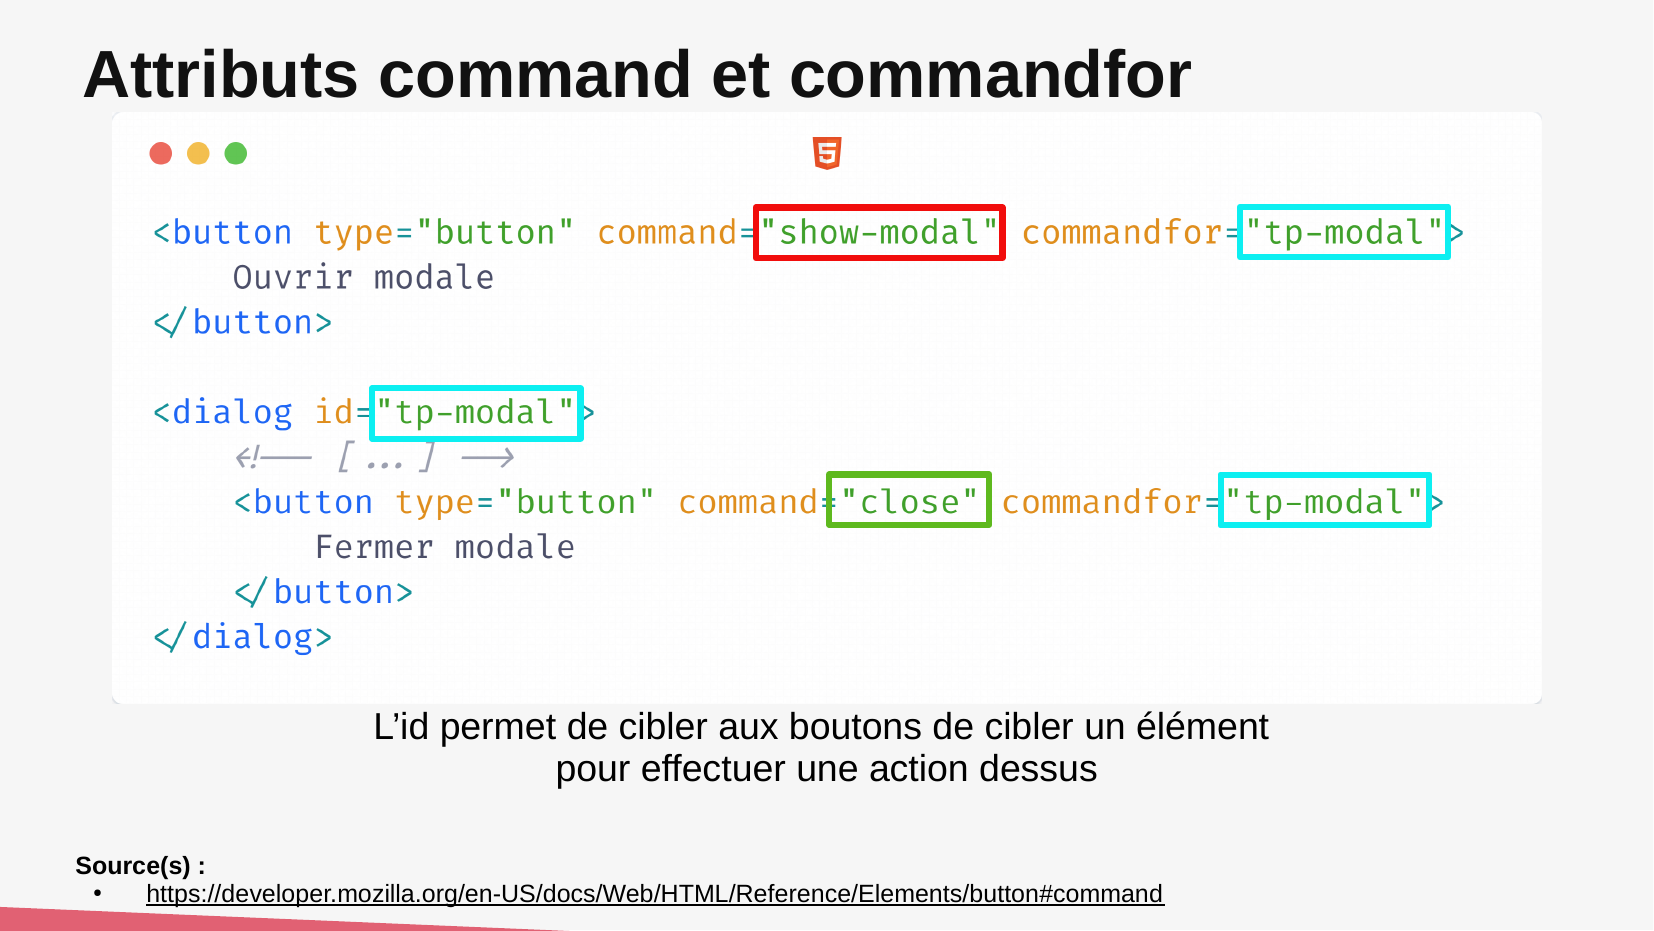

# Attributs command et commandfor
L’id permet de cibler aux boutons de cibler un élément
pour effectuer une action dessus
Source(s) :
https://developer.mozilla.org/en-US/docs/Web/HTML/Reference/Elements/button#command